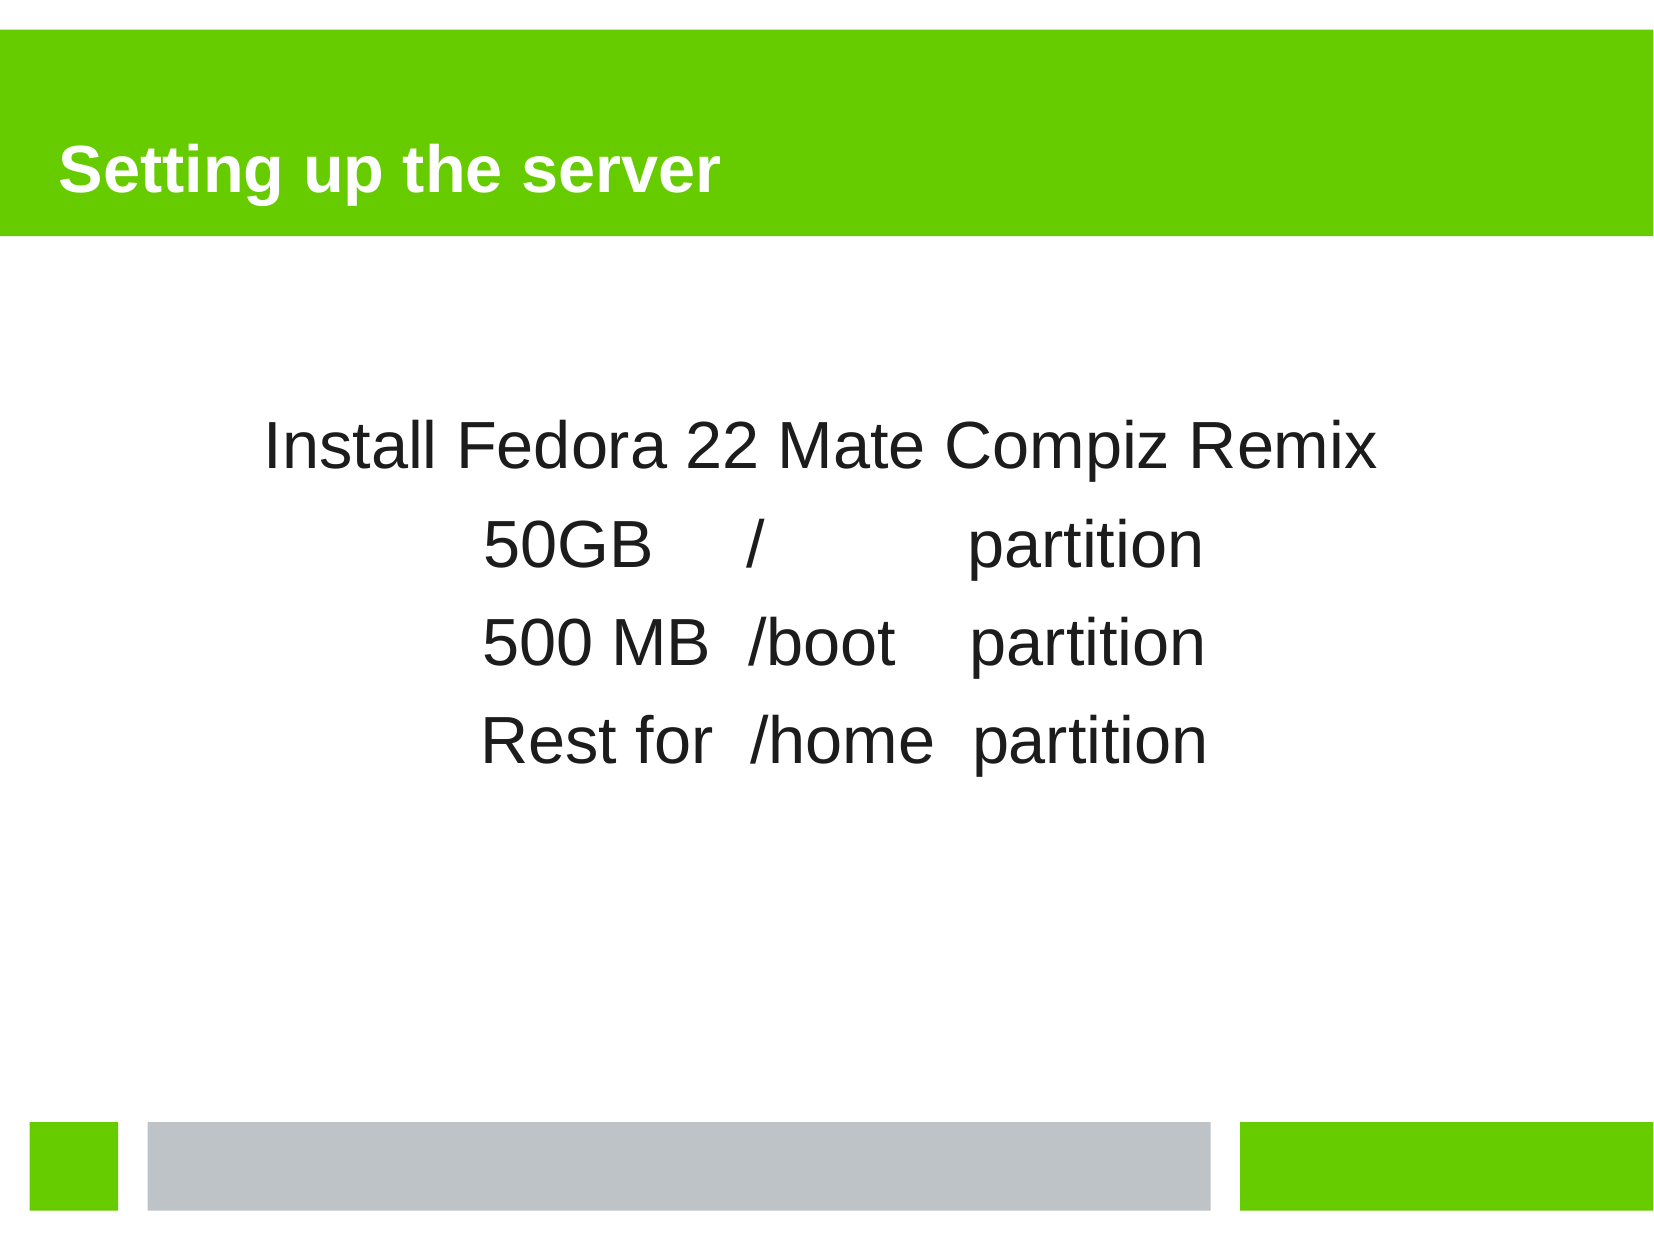

# Setting up the server
Install Fedora 22 Mate Compiz Remix
50GB / partition
500 MB /boot partition
Rest for /home partition